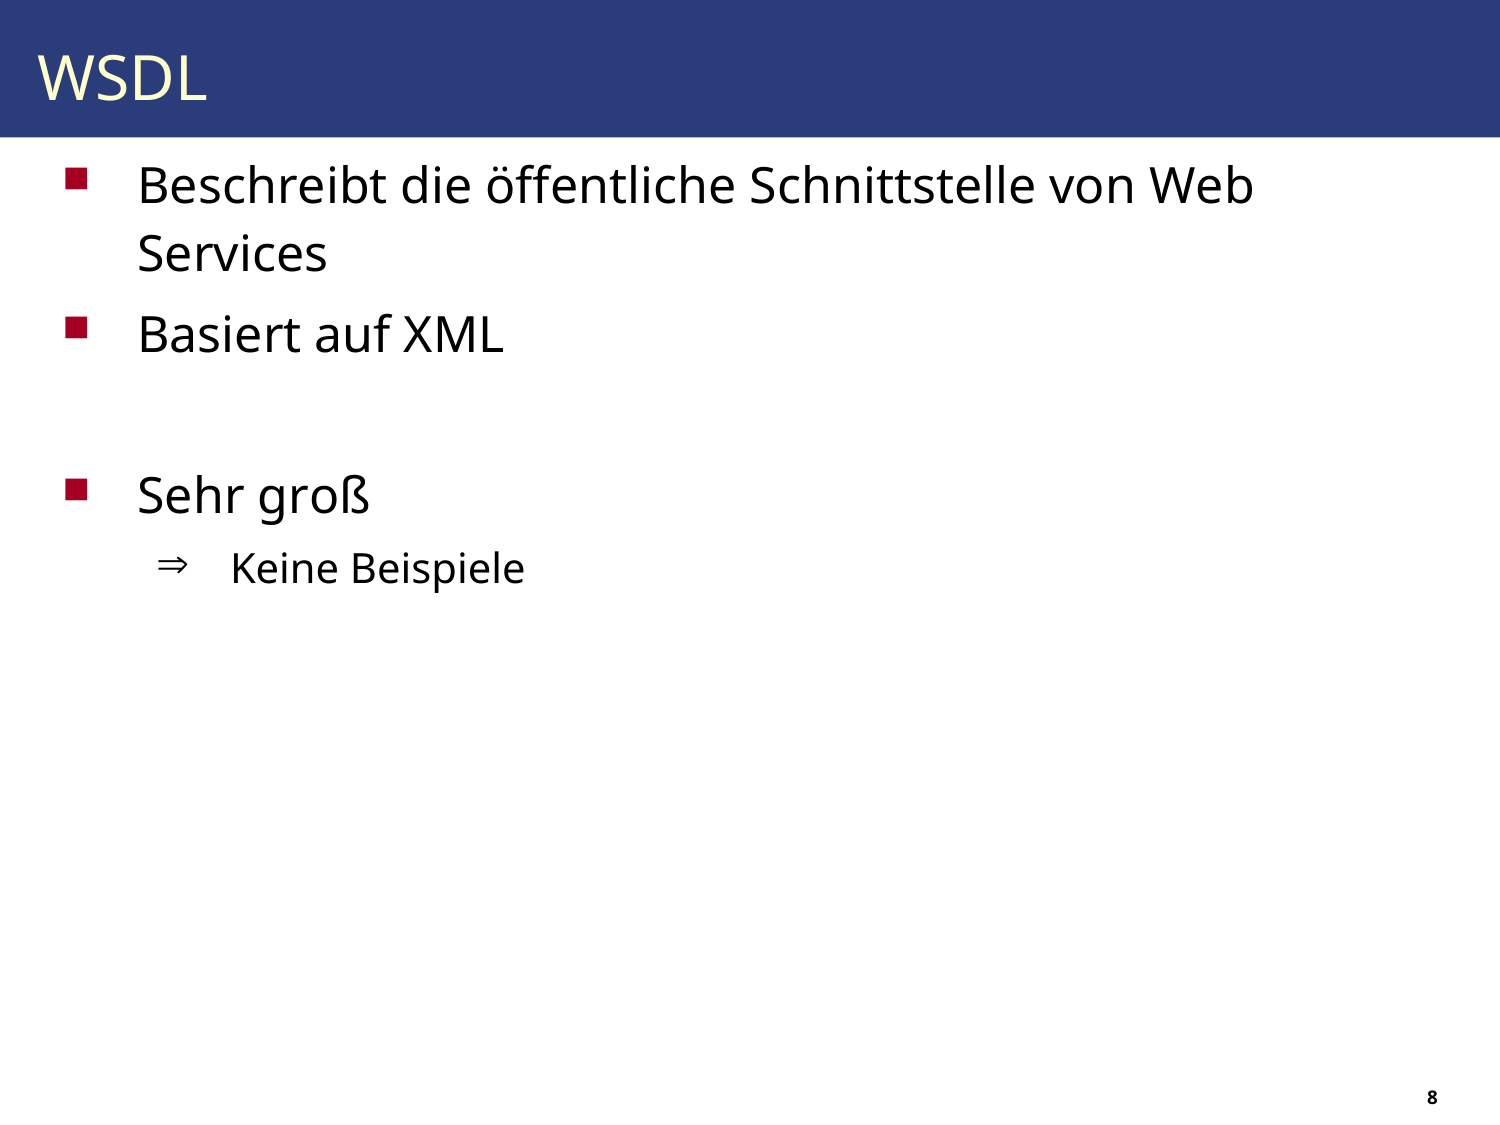

WSDL
# Beschreibt die öffentliche Schnittstelle von Web Services
Basiert auf XML
Sehr groß
Keine Beispiele
8